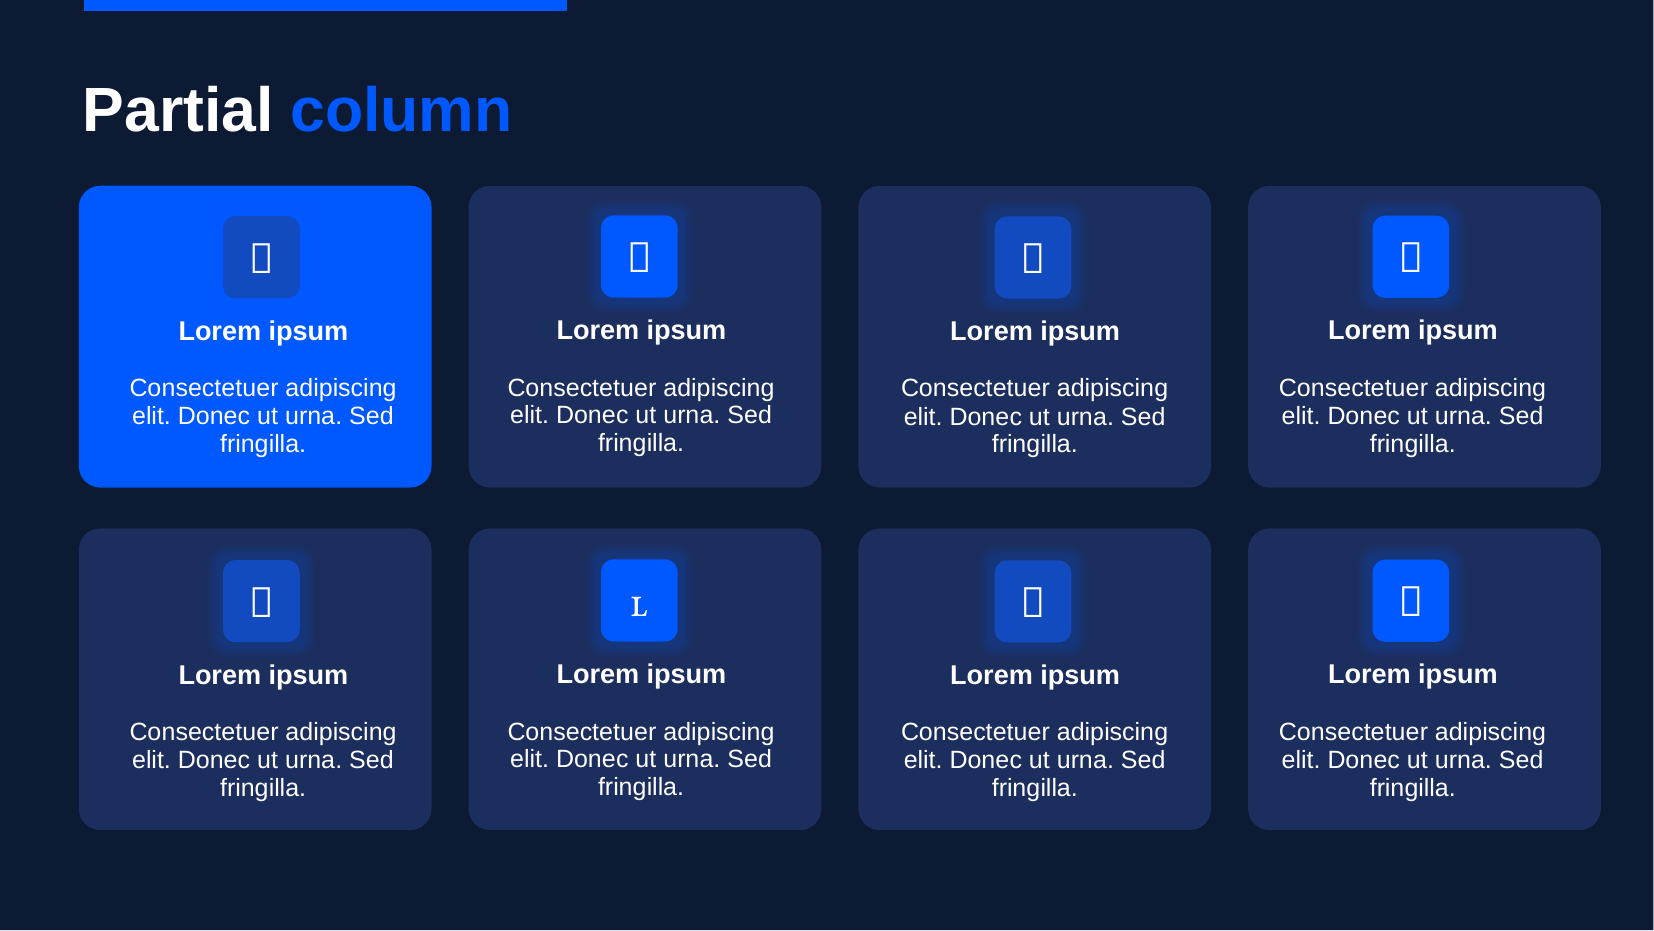

# Partial column




Lorem ipsum
Consectetuer adipiscing elit. Donec ut urna. Sed fringilla.
Lorem ipsum
Consectetuer adipiscing elit. Donec ut urna. Sed fringilla.
Lorem ipsum
Consectetuer adipiscing elit. Donec ut urna. Sed fringilla.
Lorem ipsum
Consectetuer adipiscing elit. Donec ut urna. Sed fringilla.




Lorem ipsum
Consectetuer adipiscing elit. Donec ut urna. Sed fringilla.
Lorem ipsum
Consectetuer adipiscing elit. Donec ut urna. Sed fringilla.
Lorem ipsum
Consectetuer adipiscing elit. Donec ut urna. Sed fringilla.
Lorem ipsum
Consectetuer adipiscing elit. Donec ut urna. Sed fringilla.